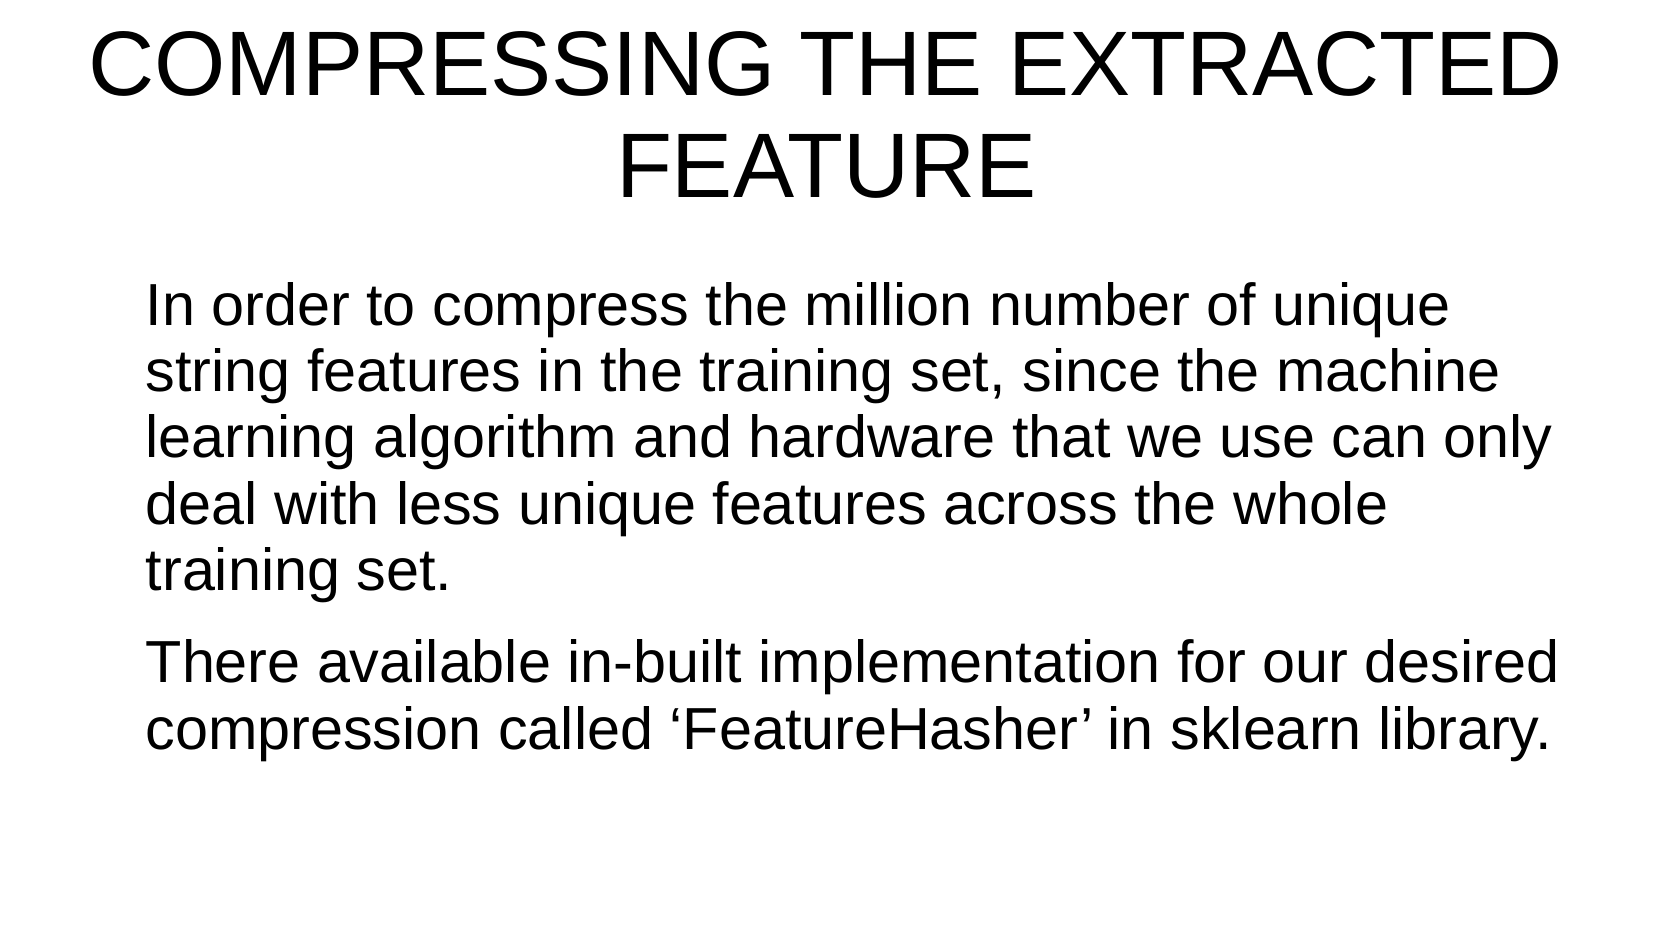

# COMPRESSING THE EXTRACTED FEATURE
In order to compress the million number of unique string features in the training set, since the machine learning algorithm and hardware that we use can only deal with less unique features across the whole training set.
There available in-built implementation for our desired compression called ‘FeatureHasher’ in sklearn library.